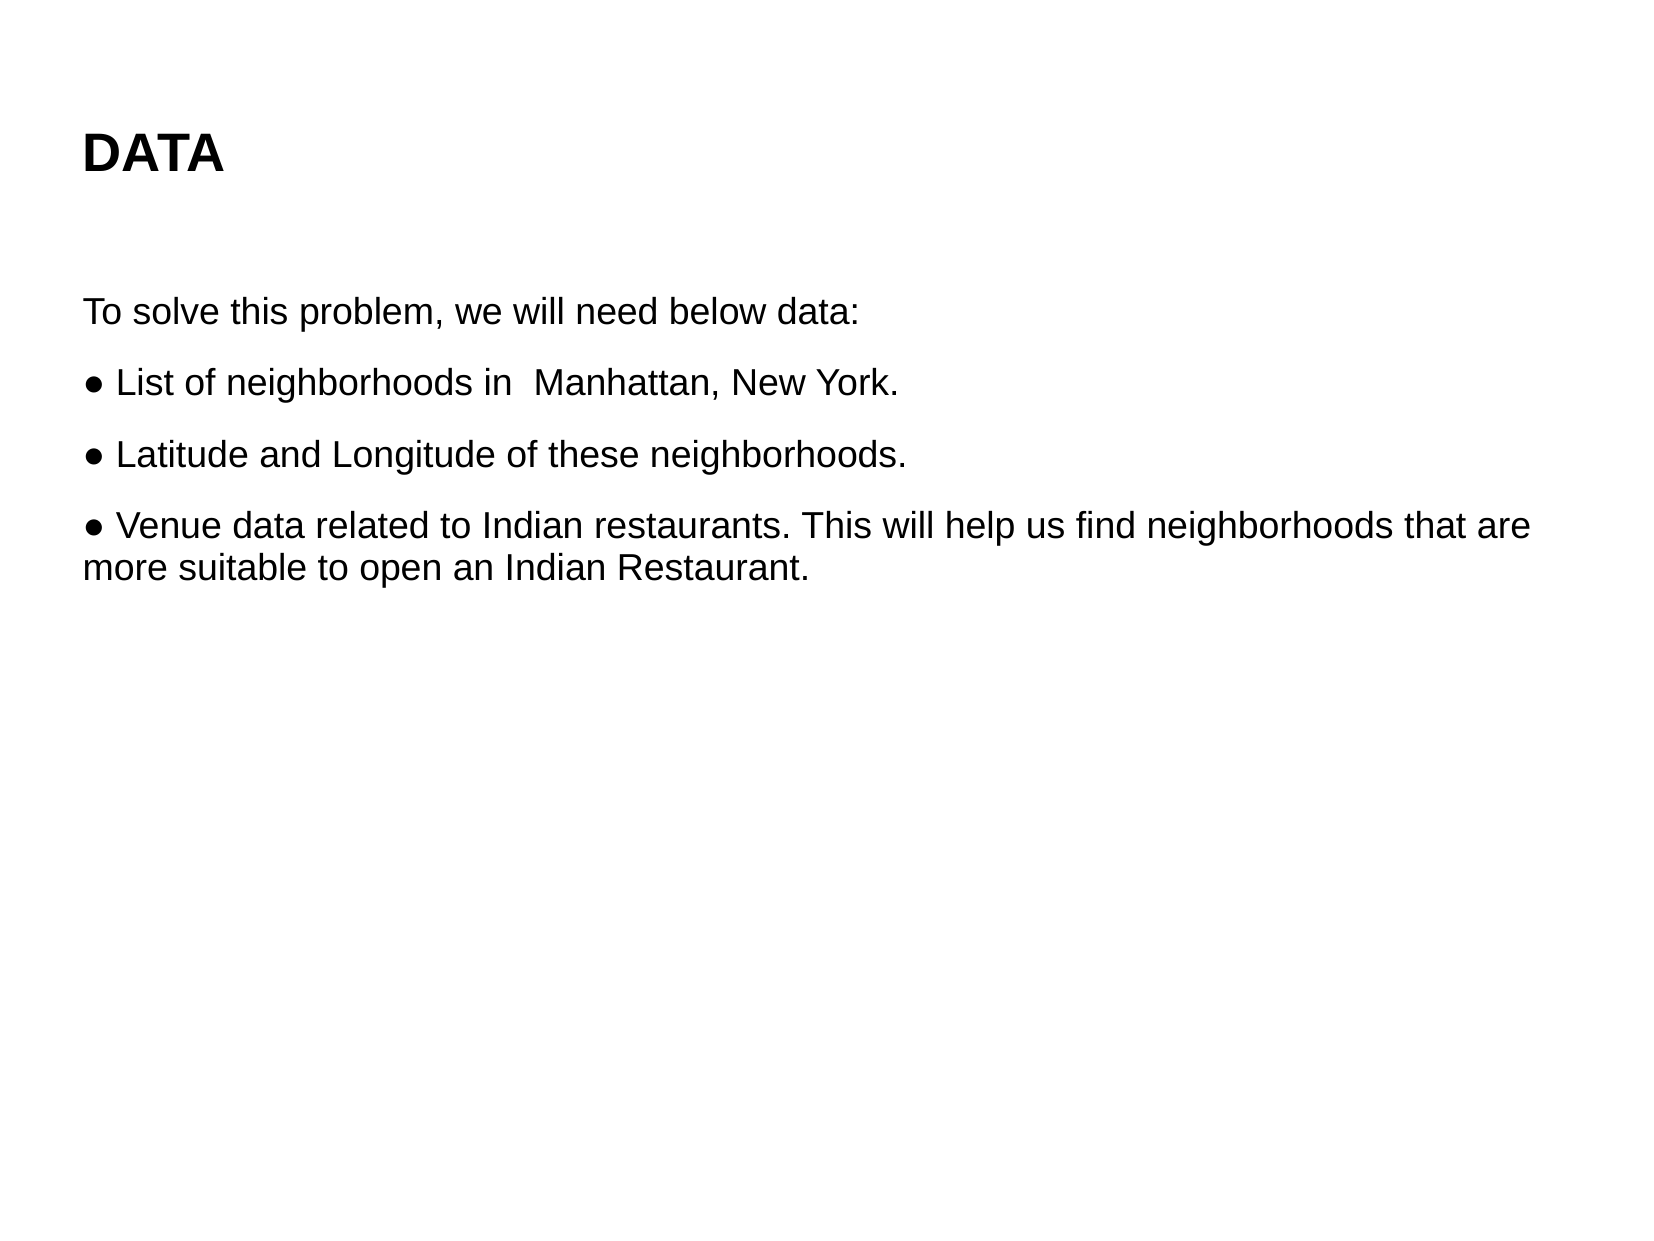

# DATA
To solve this problem, we will need below data:
● List of neighborhoods in Manhattan, New York.
● Latitude and Longitude of these neighborhoods.
● Venue data related to Indian restaurants. This will help us find neighborhoods that are more suitable to open an Indian Restaurant.